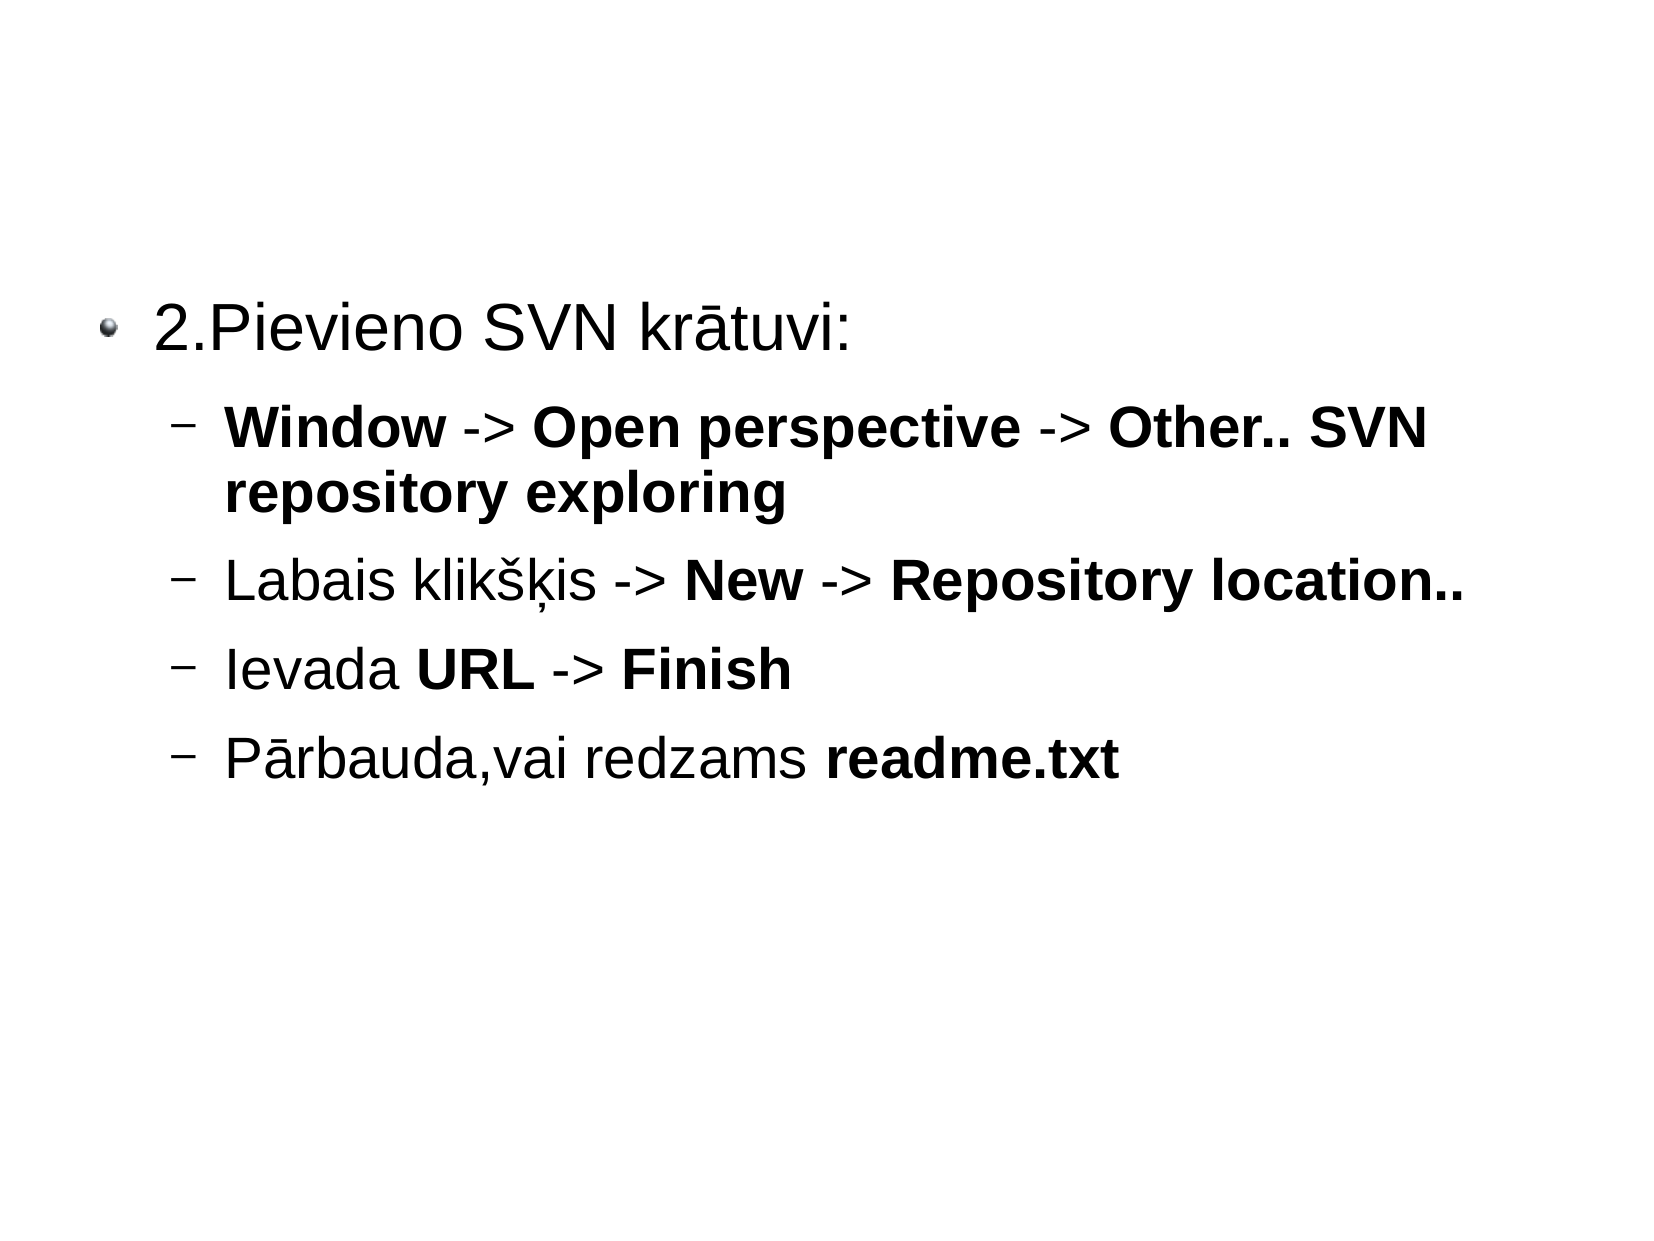

#
2.Pievieno SVN krātuvi:
Window -> Open perspective -> Other.. SVN repository exploring
Labais klikšķis -> New -> Repository location..
Ievada URL -> Finish
Pārbauda,vai redzams readme.txt